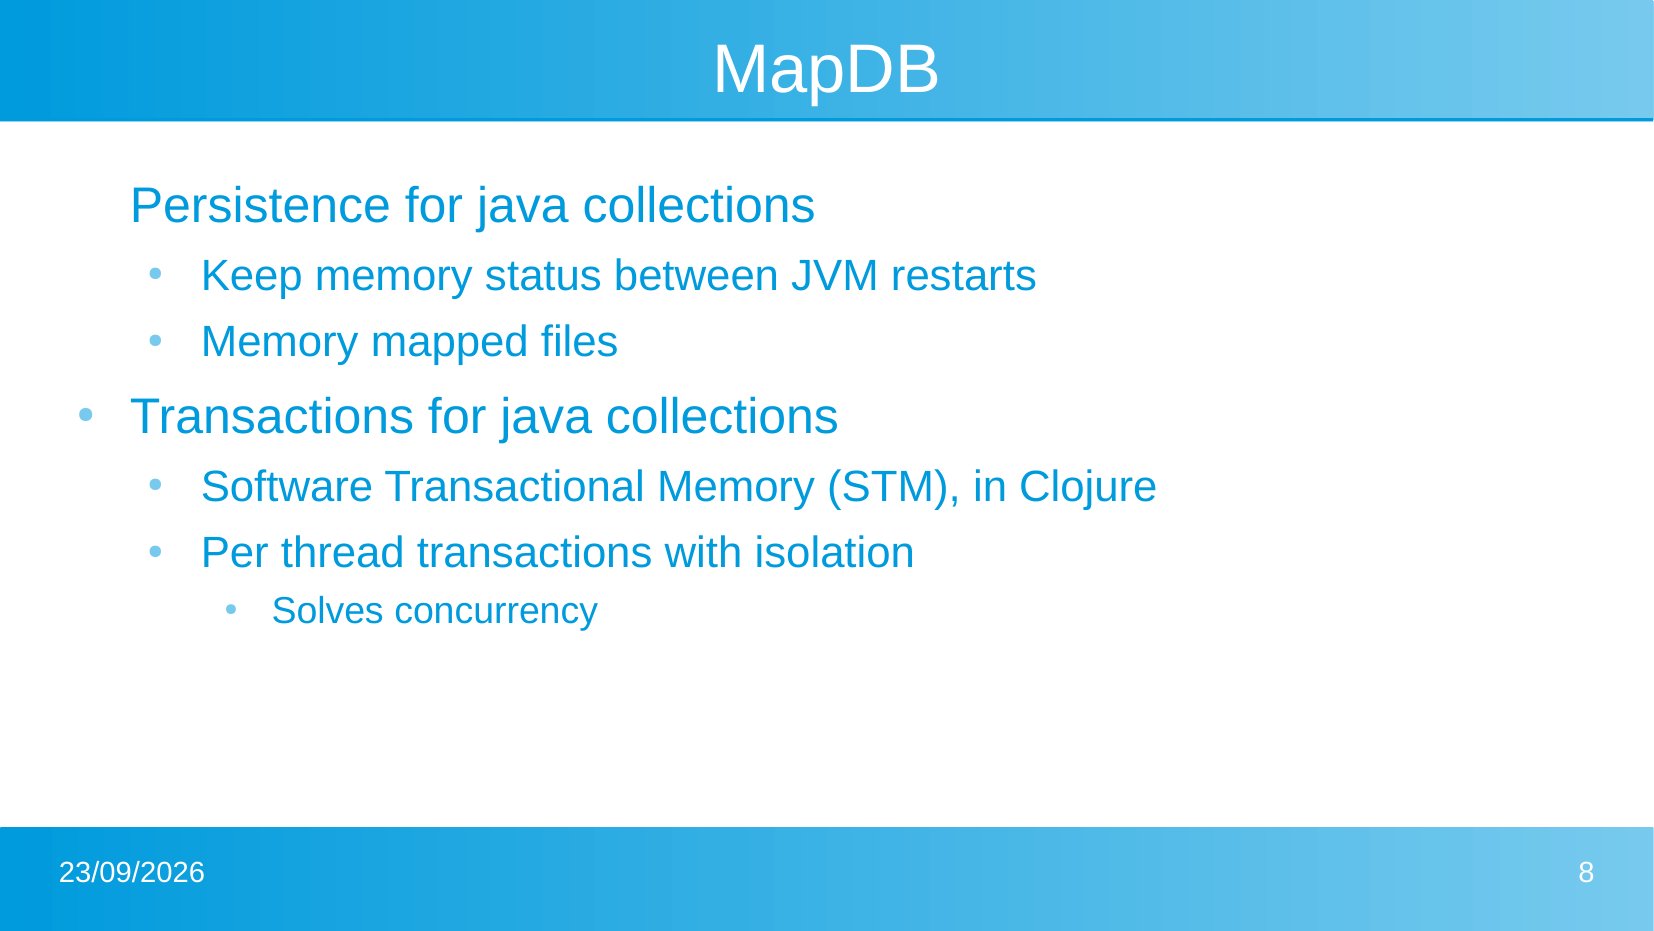

# MapDB
Persistence for java collections
Keep memory status between JVM restarts
Memory mapped files
Transactions for java collections
Software Transactional Memory (STM), in Clojure
Per thread transactions with isolation
Solves concurrency
8